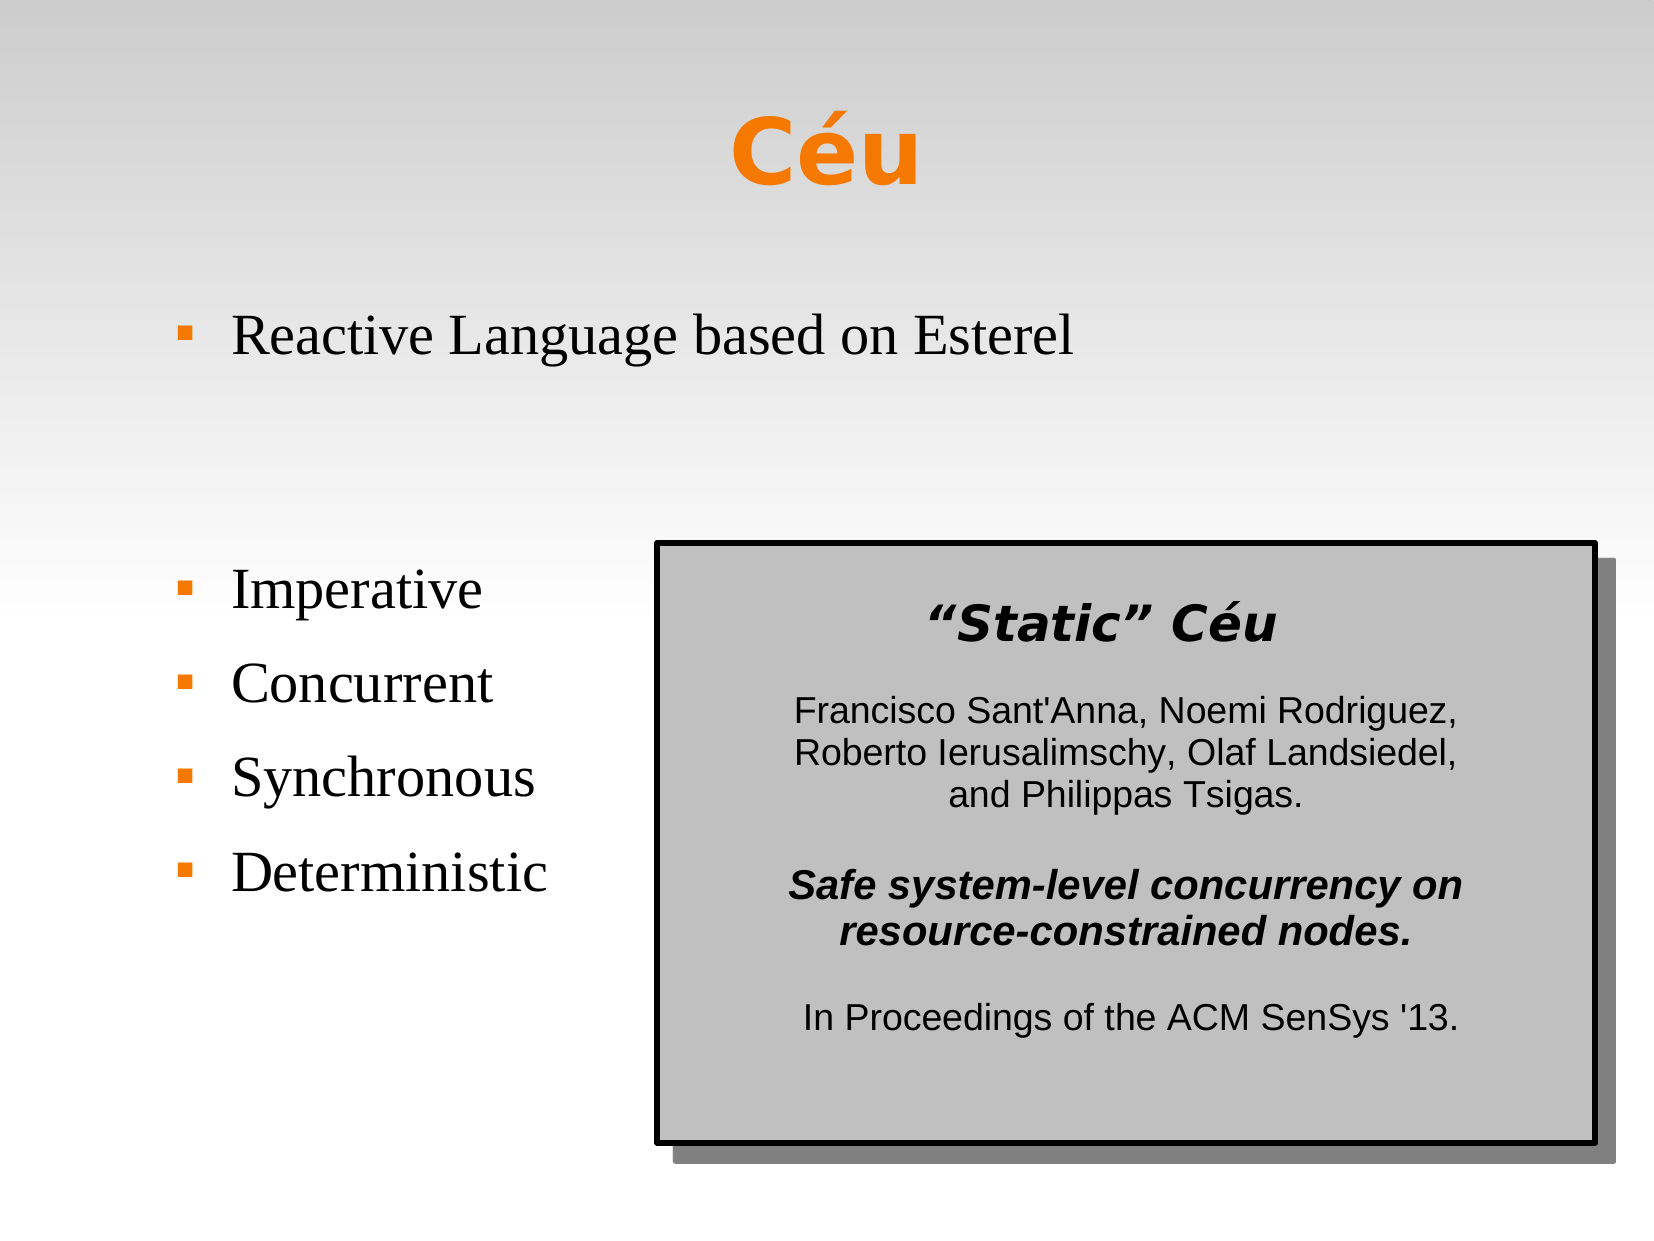

# Céu
Reactive Language based on Esterel
Imperative
Concurrent
Synchronous
Deterministic
“Static” Céu
Francisco Sant'Anna, Noemi Rodriguez,
Roberto Ierusalimschy, Olaf Landsiedel,
and Philippas Tsigas.
Safe system-level concurrency on
resource-constrained nodes.
 In Proceedings of the ACM SenSys '13.